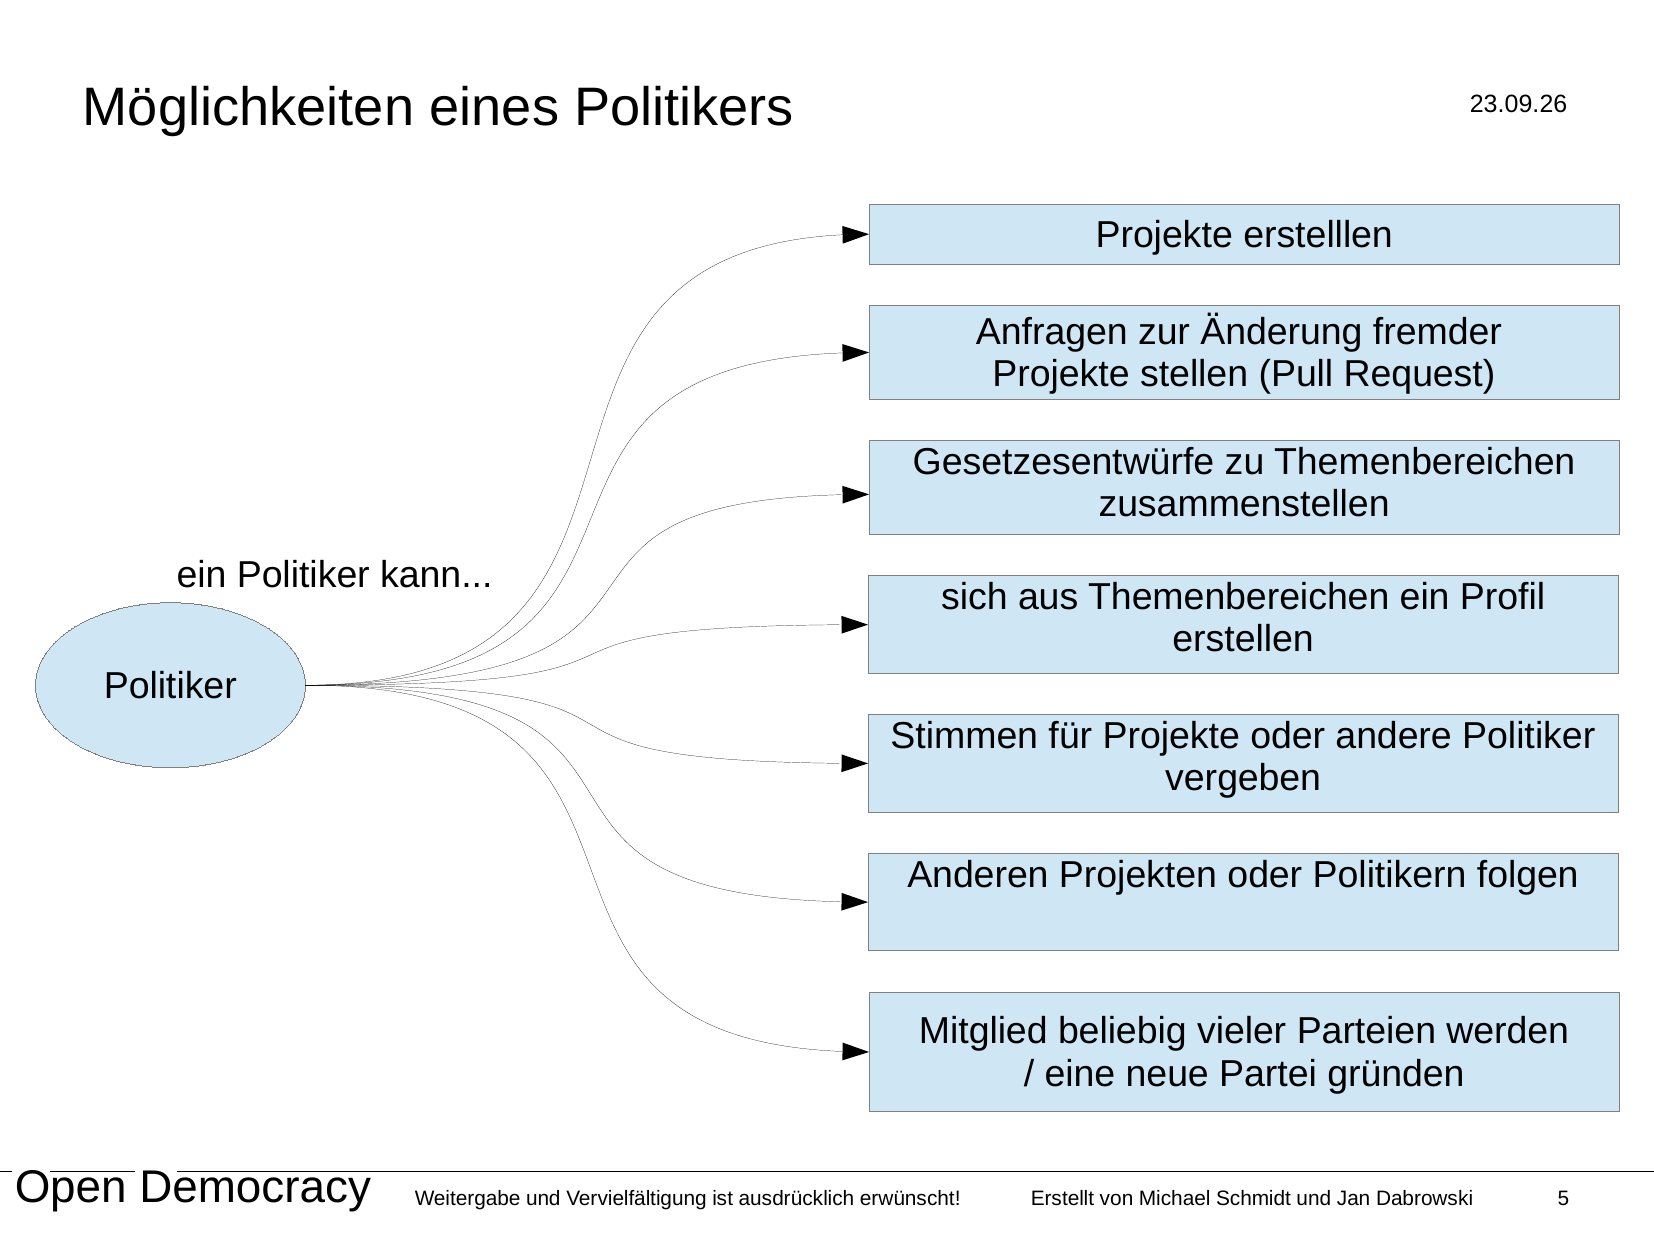

# Möglichkeiten eines Politikers
Projekte erstelllen
Anfragen zur Änderung fremder
Projekte stellen (Pull Request)
Gesetzesentwürfe zu Themenbereichen zusammenstellen
ein Politiker kann...
sich aus Themenbereichen ein Profil erstellen
Politiker
Stimmen für Projekte oder andere Politiker vergeben
Anderen Projekten oder Politikern folgen
Mitglied beliebig vieler Parteien werden
/ eine neue Partei gründen